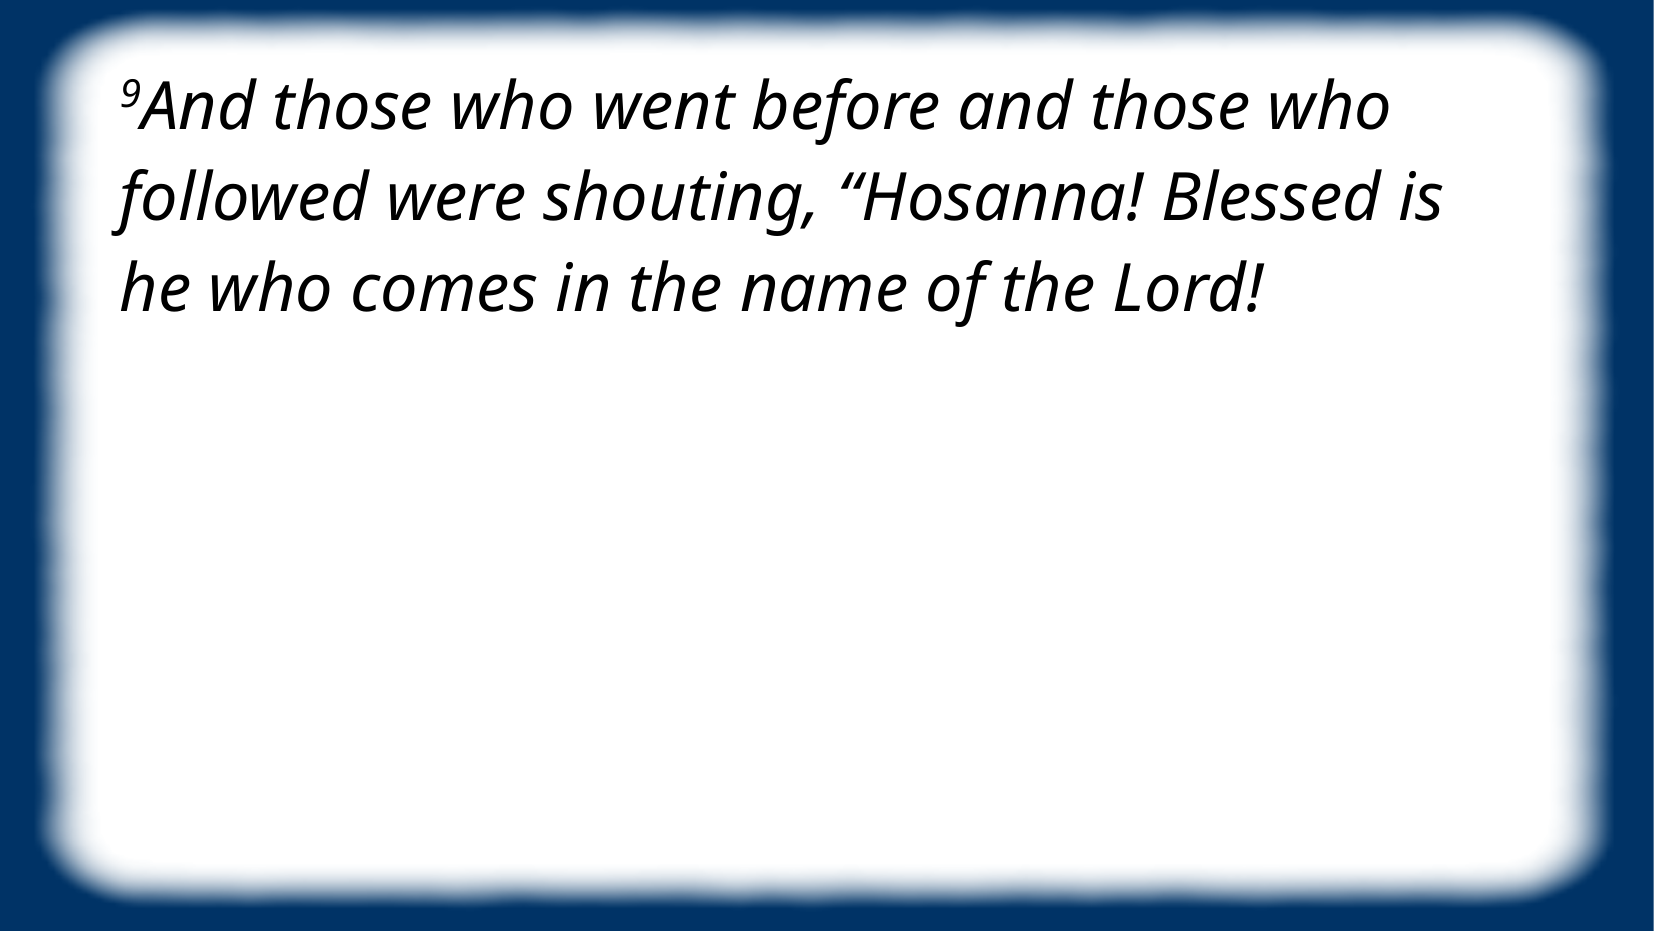

9And those who went before and those who followed were shouting, “Hosanna! Blessed is he who comes in the name of the Lord!